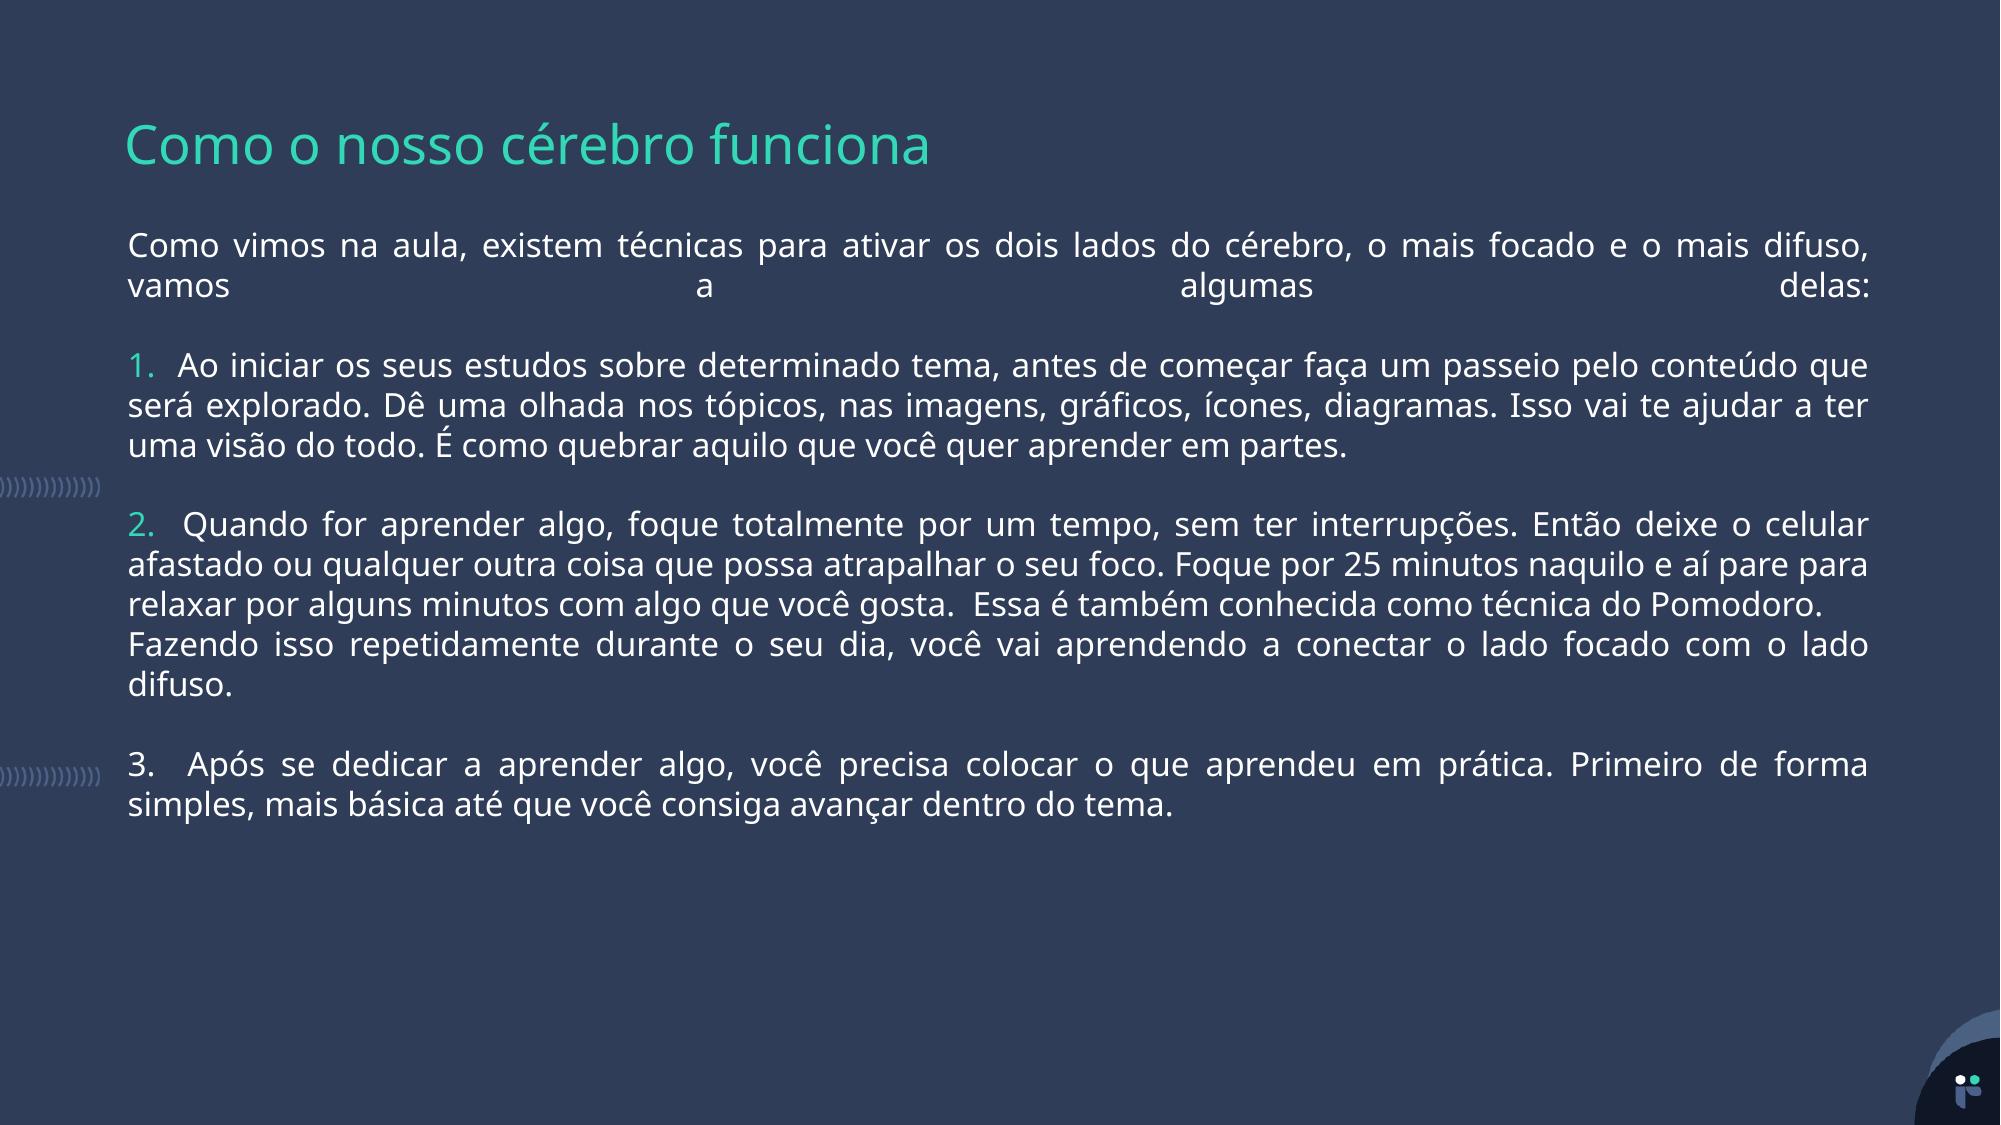

Como o nosso cérebro funciona
Como vimos na aula, existem técnicas para ativar os dois lados do cérebro, o mais focado e o mais difuso, vamos a algumas delas:
1. Ao iniciar os seus estudos sobre determinado tema, antes de começar faça um passeio pelo conteúdo que será explorado. Dê uma olhada nos tópicos, nas imagens, gráficos, ícones, diagramas. Isso vai te ajudar a ter uma visão do todo. É como quebrar aquilo que você quer aprender em partes.
2. Quando for aprender algo, foque totalmente por um tempo, sem ter interrupções. Então deixe o celular afastado ou qualquer outra coisa que possa atrapalhar o seu foco. Foque por 25 minutos naquilo e aí pare para relaxar por alguns minutos com algo que você gosta. Essa é também conhecida como técnica do Pomodoro.
Fazendo isso repetidamente durante o seu dia, você vai aprendendo a conectar o lado focado com o lado difuso.
3. Após se dedicar a aprender algo, você precisa colocar o que aprendeu em prática. Primeiro de forma simples, mais básica até que você consiga avançar dentro do tema.